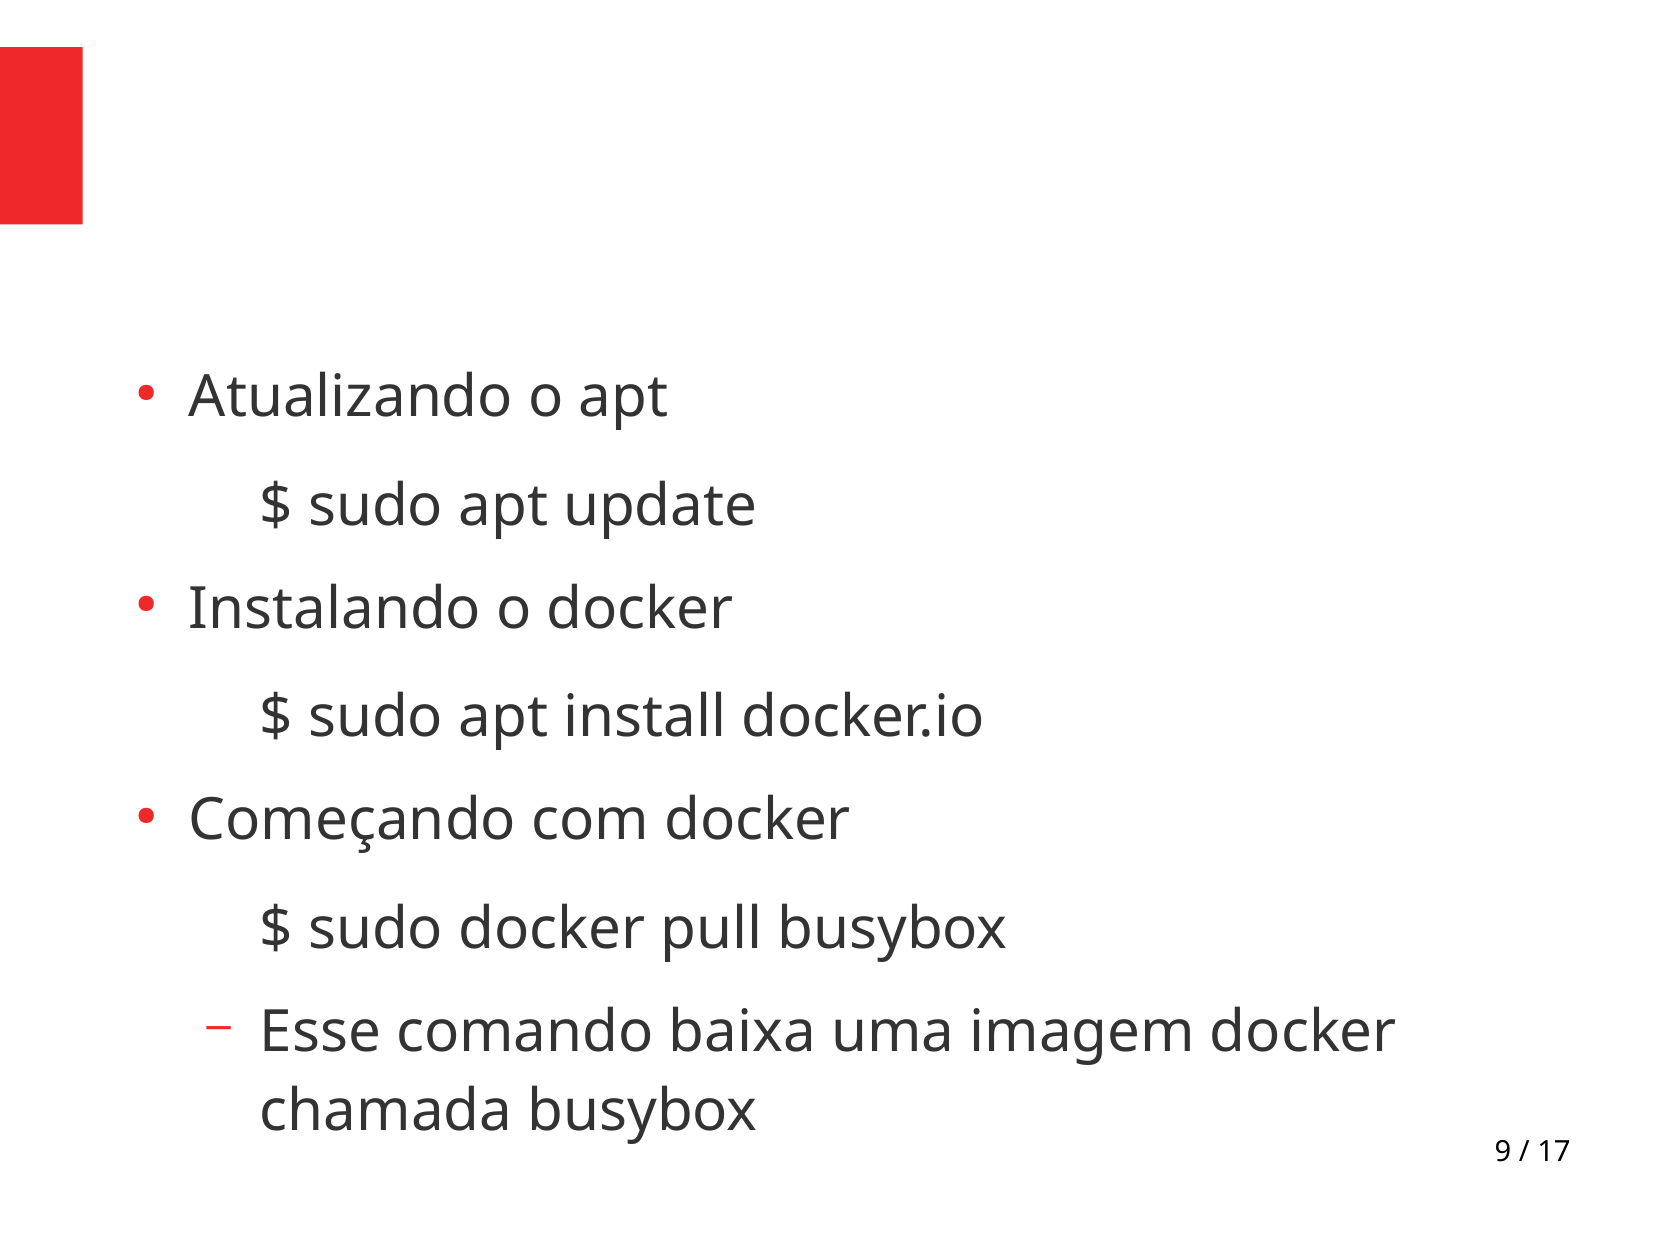

#
Atualizando o apt
$ sudo apt update
Instalando o docker
$ sudo apt install docker.io
Começando com docker
$ sudo docker pull busybox
Esse comando baixa uma imagem docker chamada busybox
9